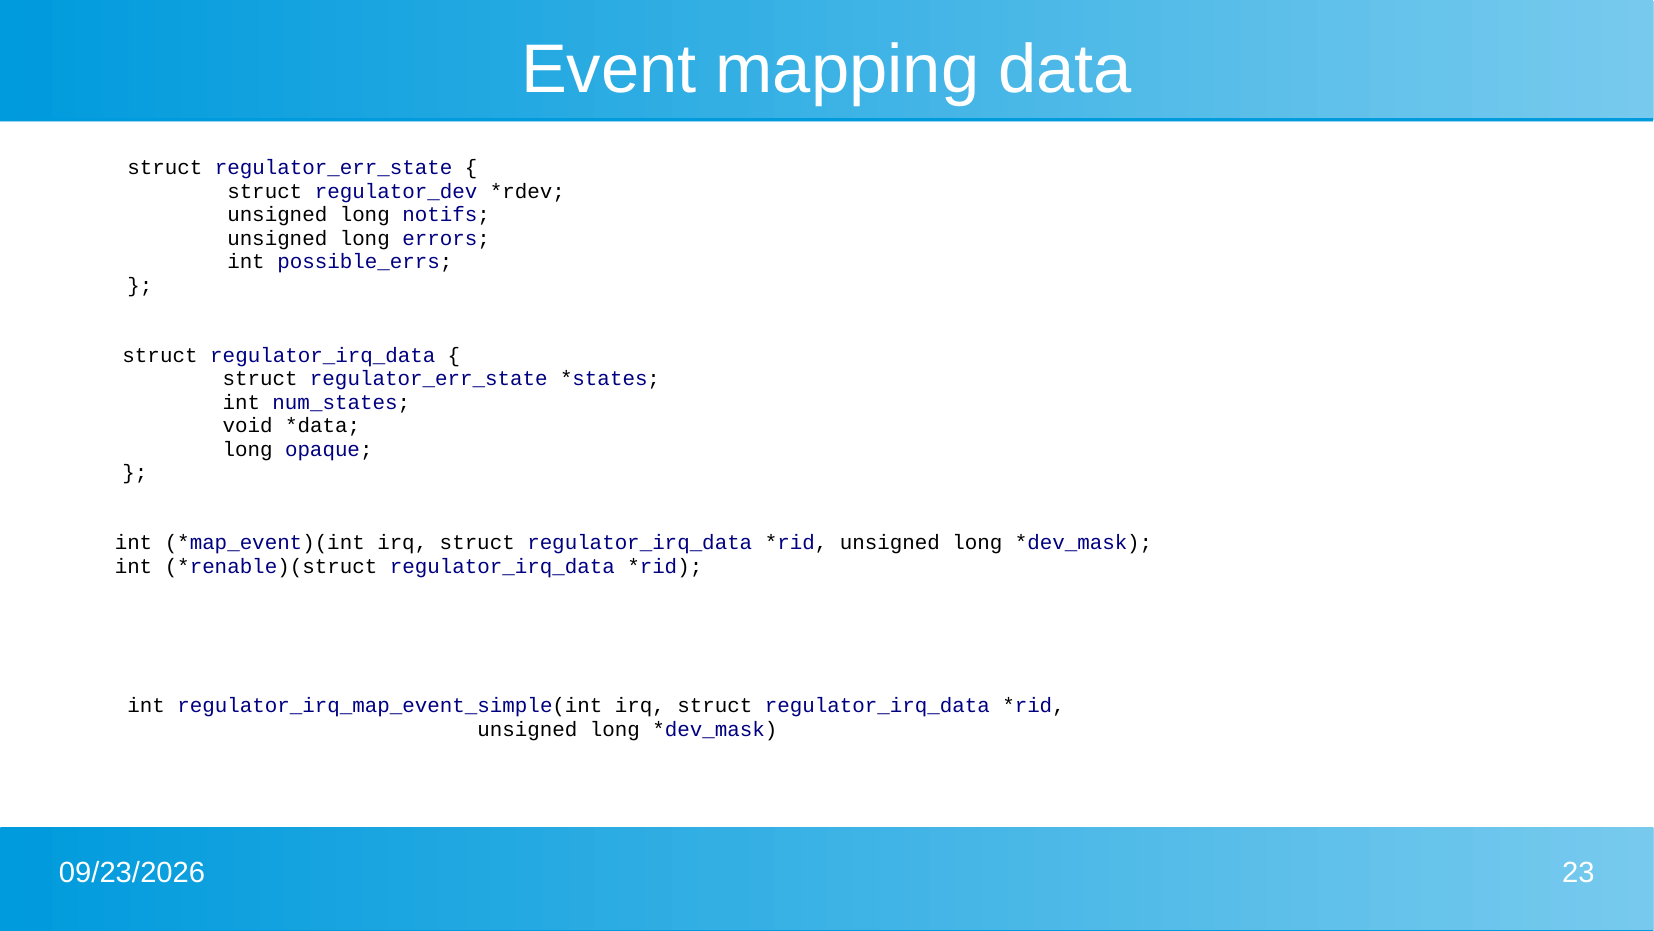

# Event mapping data
struct regulator_err_state {
 struct regulator_dev *rdev;
 unsigned long notifs;
 unsigned long errors;
 int possible_errs;
};
struct regulator_irq_data {
 struct regulator_err_state *states;
 int num_states;
 void *data;
 long opaque;
};
 int (*map_event)(int irq, struct regulator_irq_data *rid, unsigned long *dev_mask);
 int (*renable)(struct regulator_irq_data *rid);
int regulator_irq_map_event_simple(int irq, struct regulator_irq_data *rid,
 unsigned long *dev_mask)
23